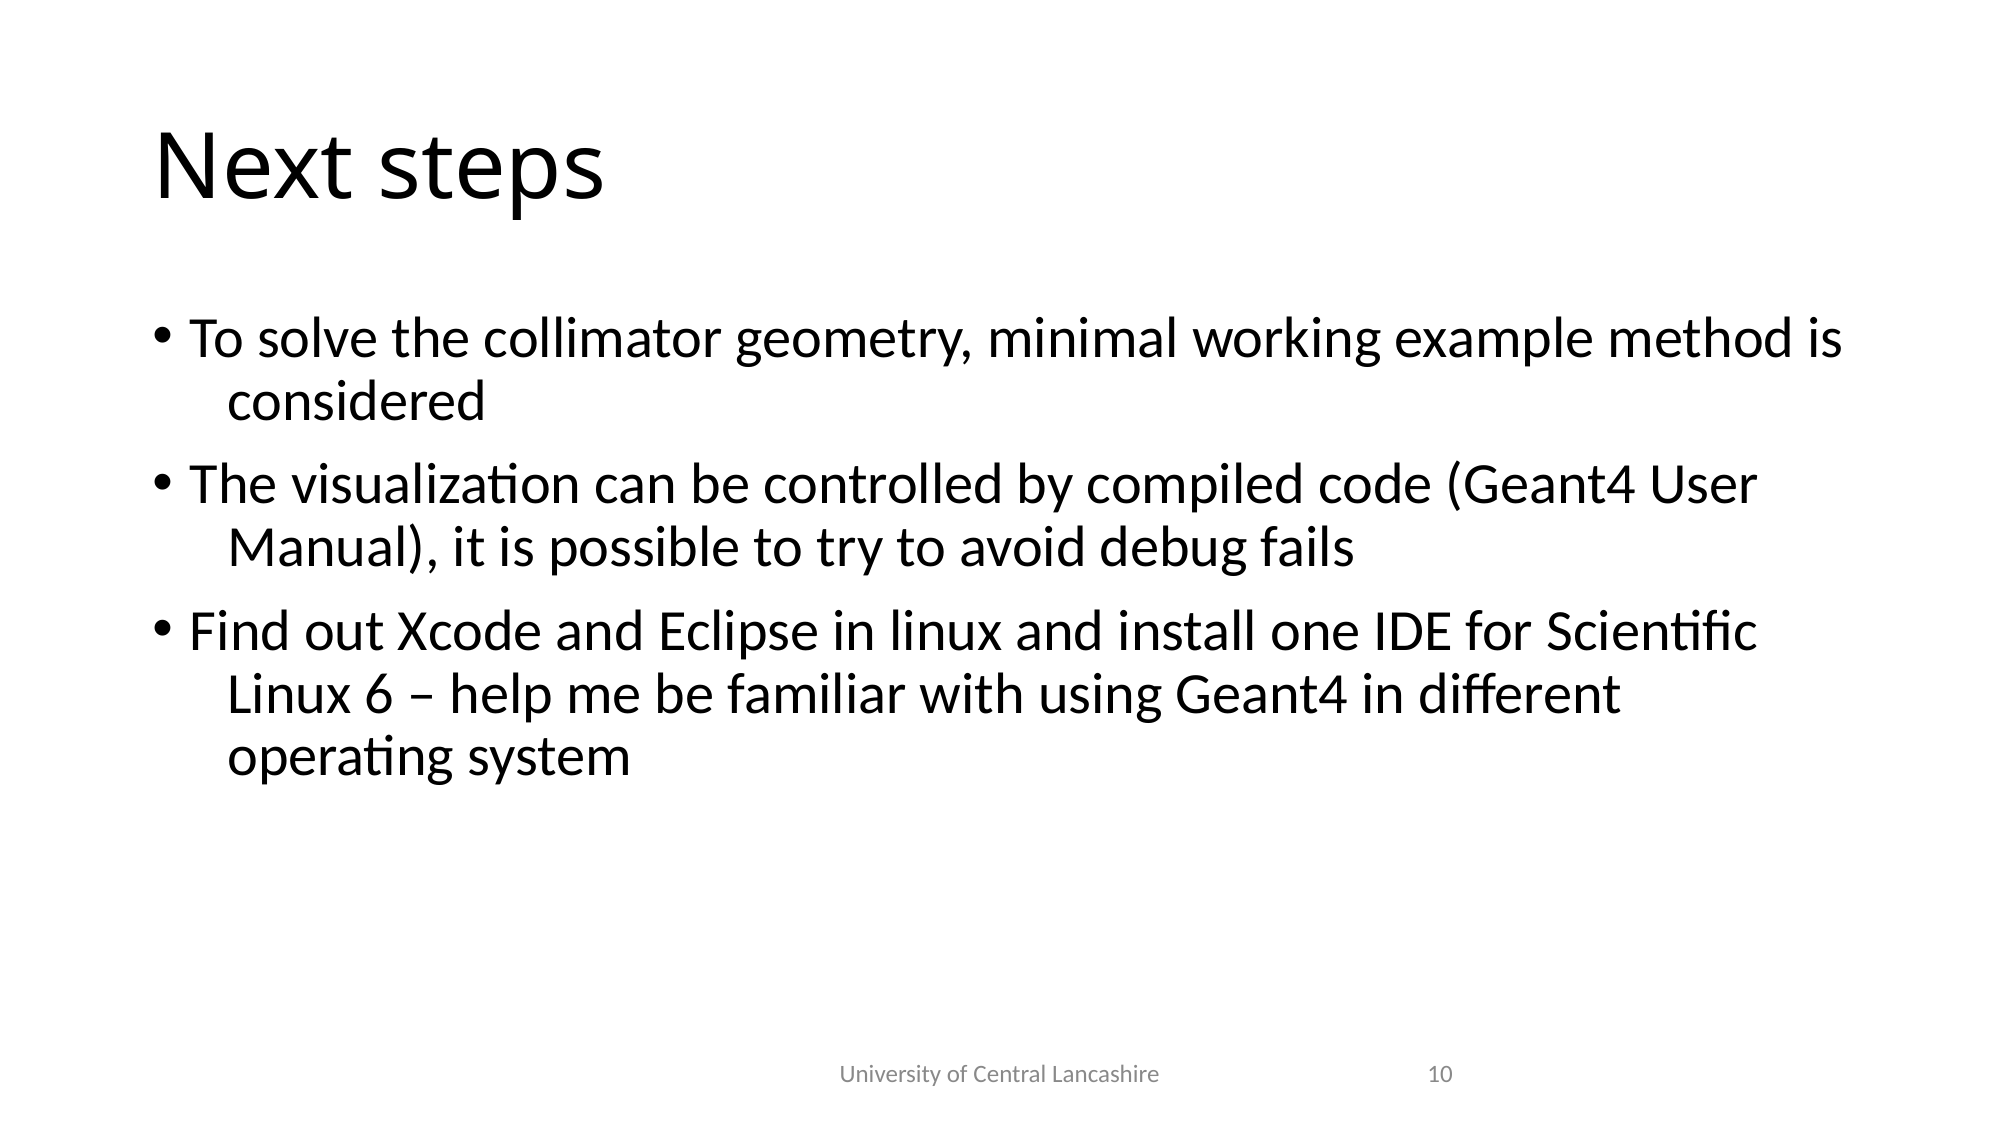

# Next steps
To solve the collimator geometry, minimal working example method is considered
The visualization can be controlled by compiled code (Geant4 User Manual), it is possible to try to avoid debug fails
Find out Xcode and Eclipse in linux and install one IDE for Scientific Linux 6 – help me be familiar with using Geant4 in different operating system
University of Central Lancashire